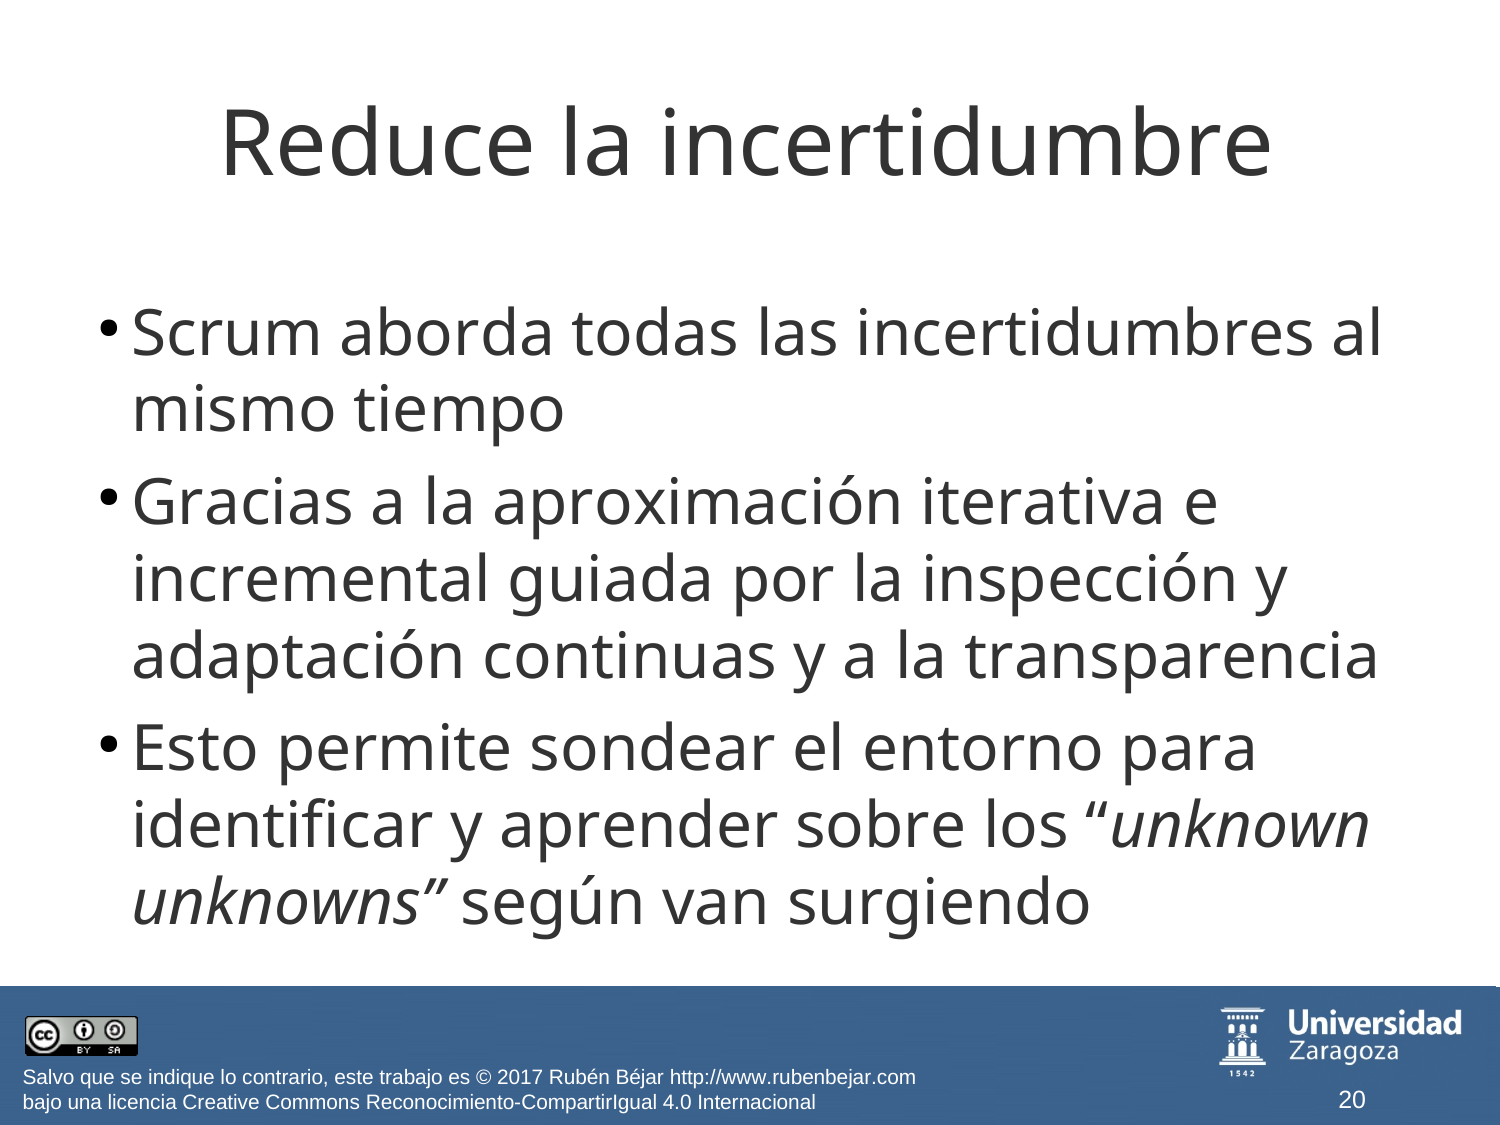

# Reduce la incertidumbre
Scrum aborda todas las incertidumbres al mismo tiempo
Gracias a la aproximación iterativa e incremental guiada por la inspección y adaptación continuas y a la transparencia
Esto permite sondear el entorno para identificar y aprender sobre los “unknown unknowns” según van surgiendo